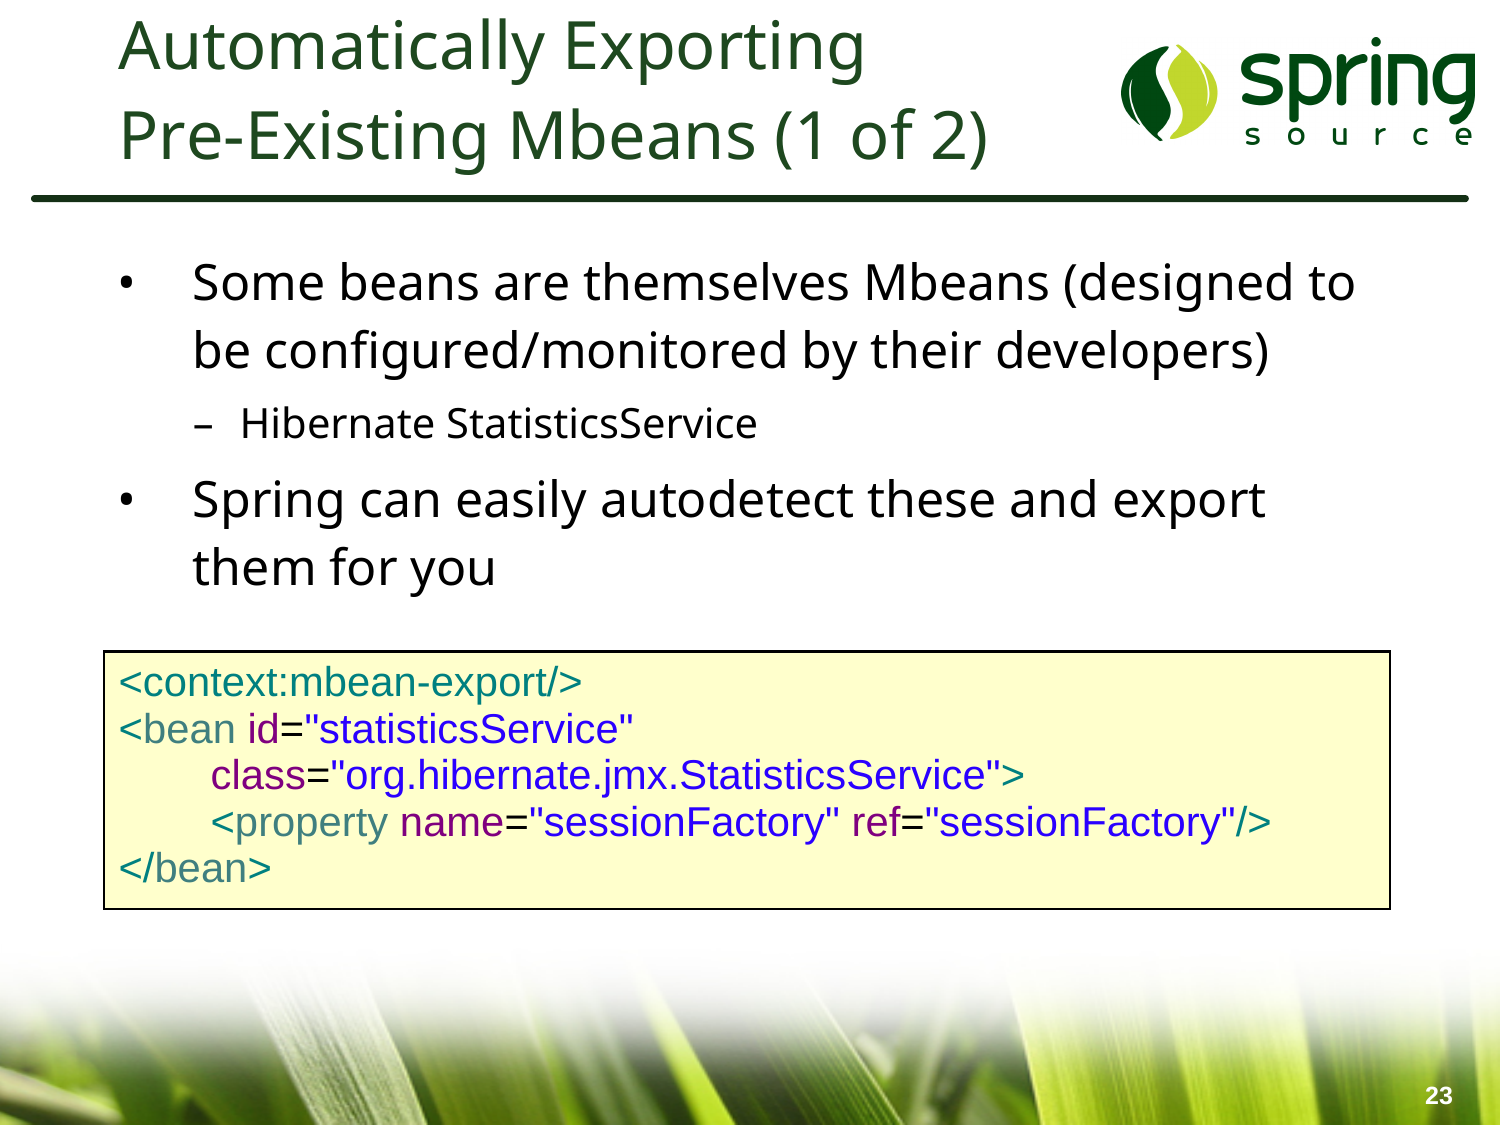

# Automatically Exporting Pre-Existing Mbeans (1 of 2)
Some beans are themselves Mbeans (designed to be configured/monitored by their developers)
Hibernate StatisticsService
Spring can easily autodetect these and export them for you
<context:mbean-export/>
<bean id="statisticsService"
 class="org.hibernate.jmx.StatisticsService">
 <property name="sessionFactory" ref="sessionFactory"/>
</bean>